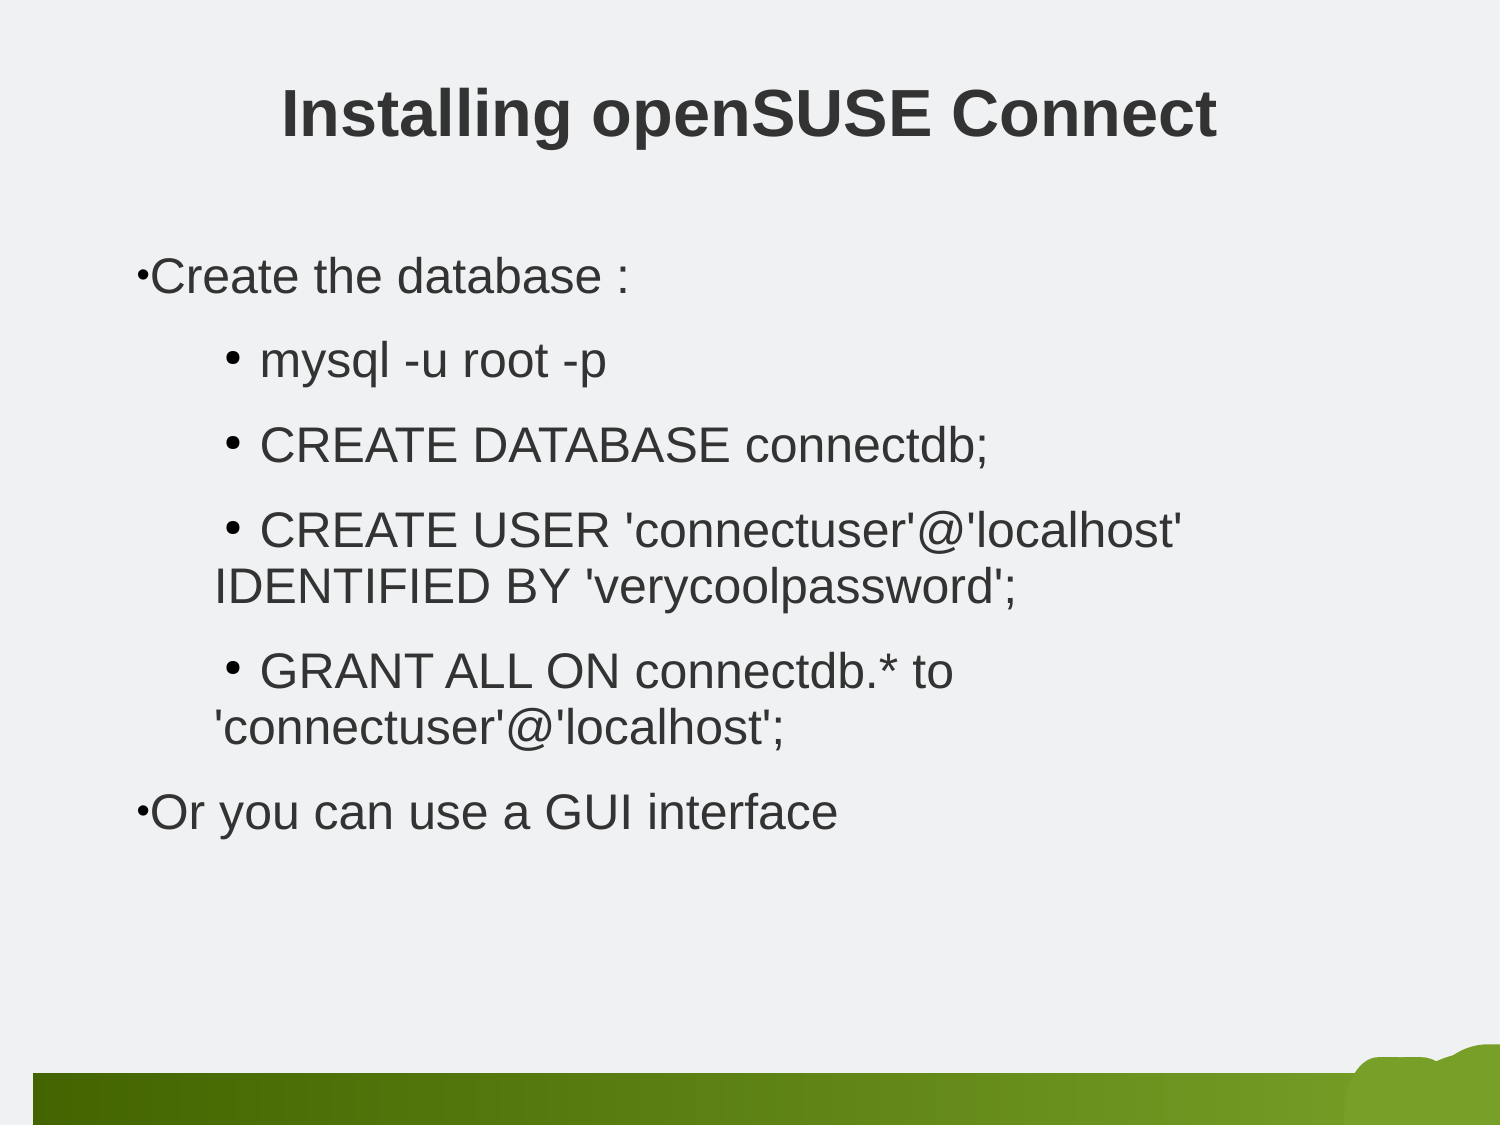

# Installing openSUSE Connect
Create the database :
mysql -u root -p
CREATE DATABASE connectdb;
CREATE USER 'connectuser'@'localhost' IDENTIFIED BY 'verycoolpassword';
GRANT ALL ON connectdb.* to 'connectuser'@'localhost';
Or you can use a GUI interface